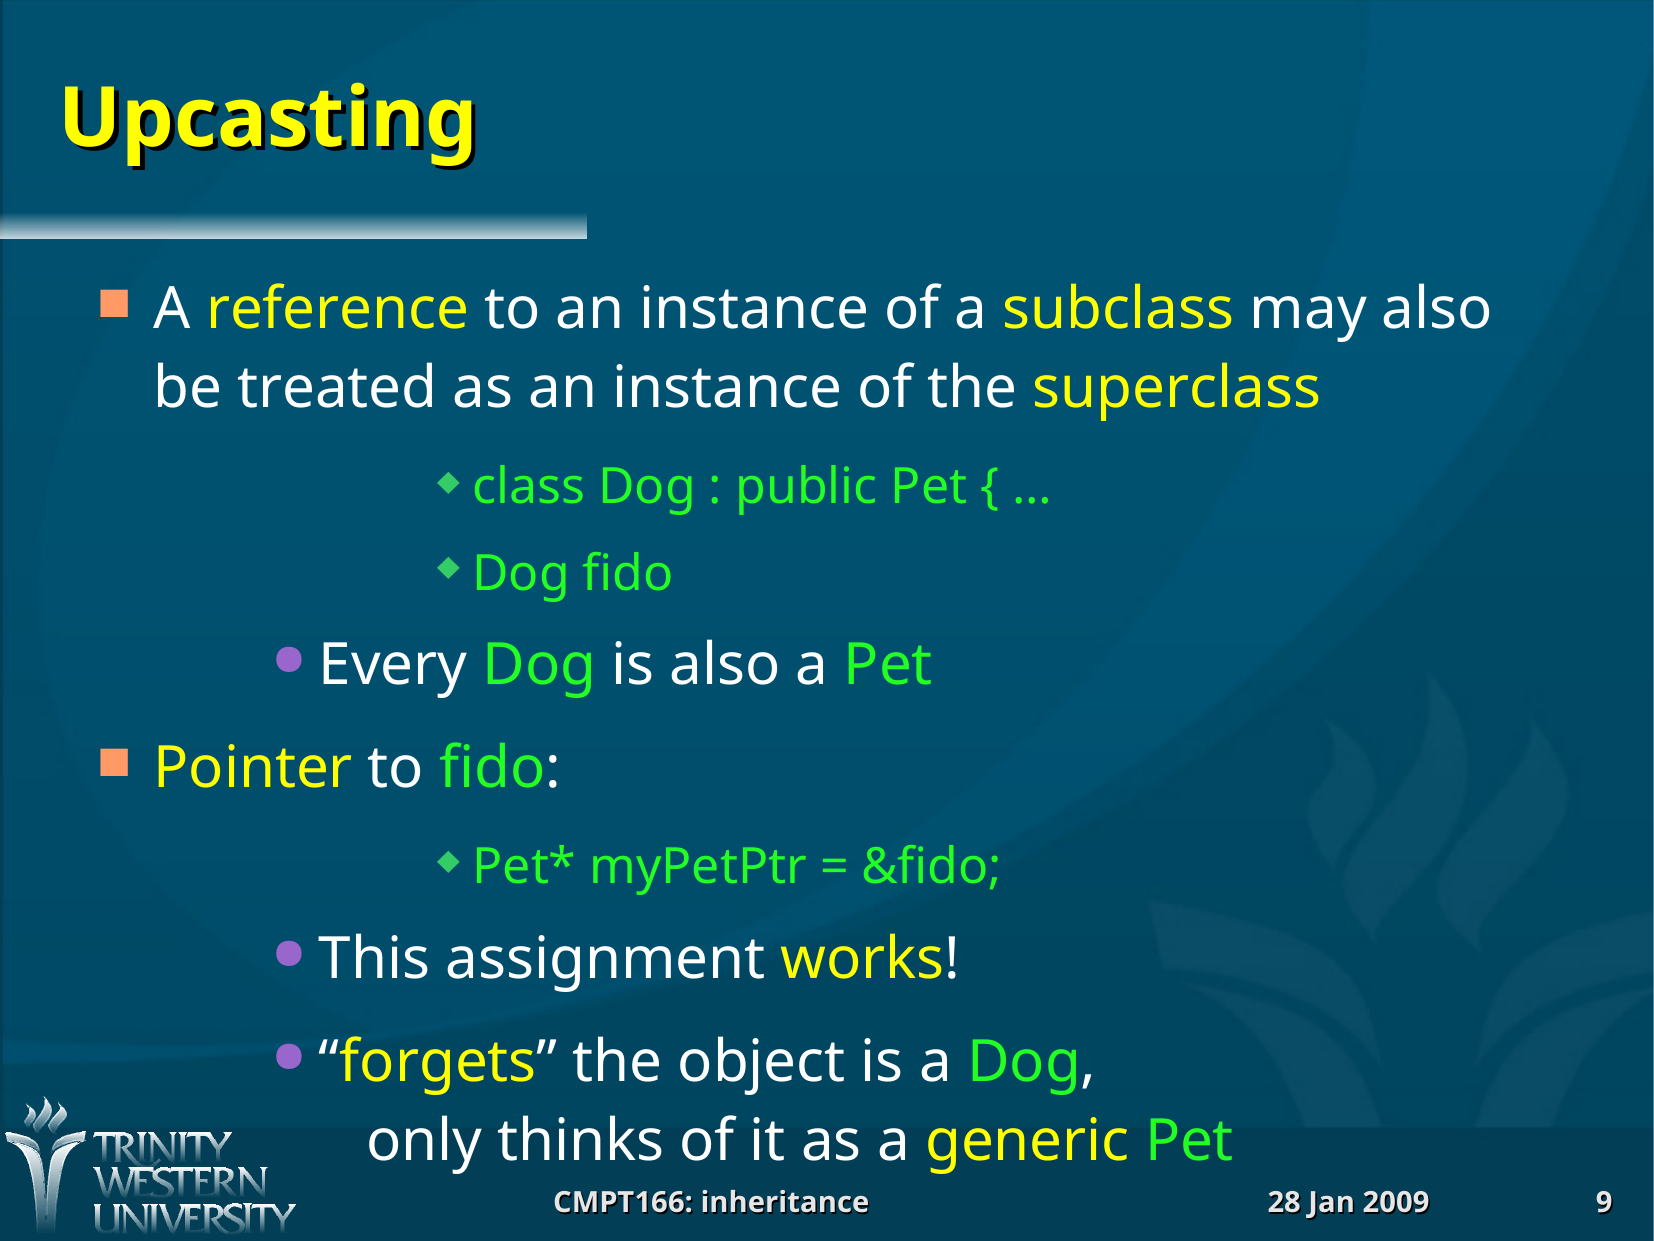

# Upcasting
A reference to an instance of a subclass may also be treated as an instance of the superclass
class Dog : public Pet { …
Dog fido
Every Dog is also a Pet
Pointer to fido:
Pet* myPetPtr = &fido;
This assignment works!
“forgets” the object is a Dog,
only thinks of it as a generic Pet
CMPT166: inheritance
28 Jan 2009
9